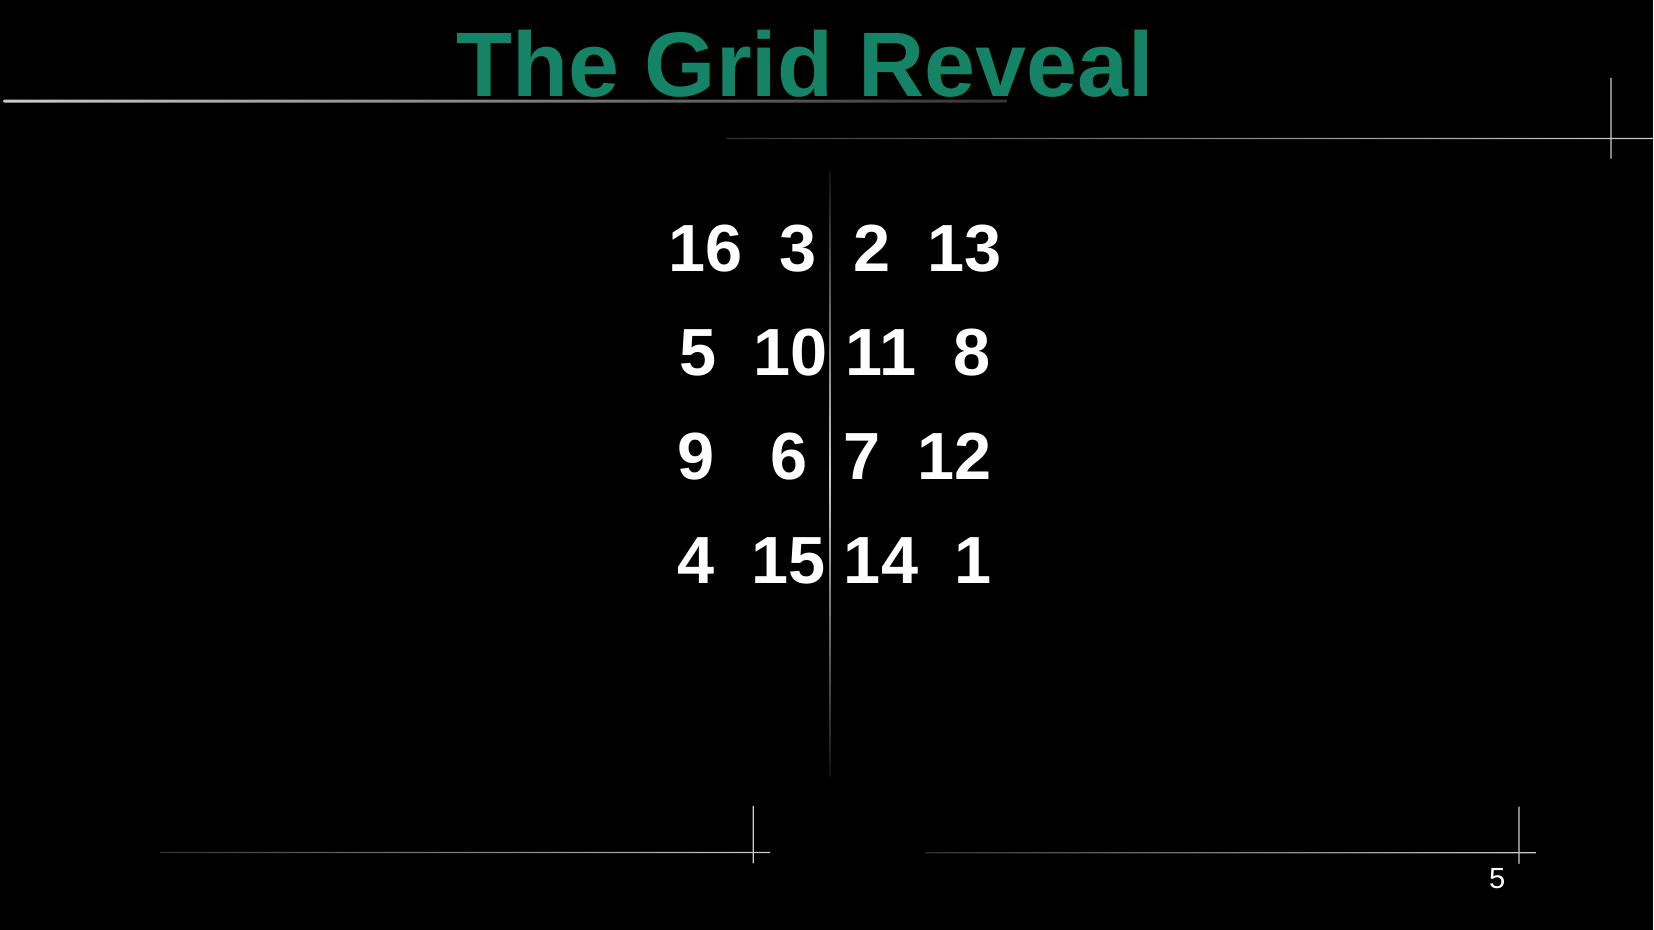

# The Grid Reveal
16 3 2 13
5 10 11 8
9 6 7 12
4 15 14 1
5